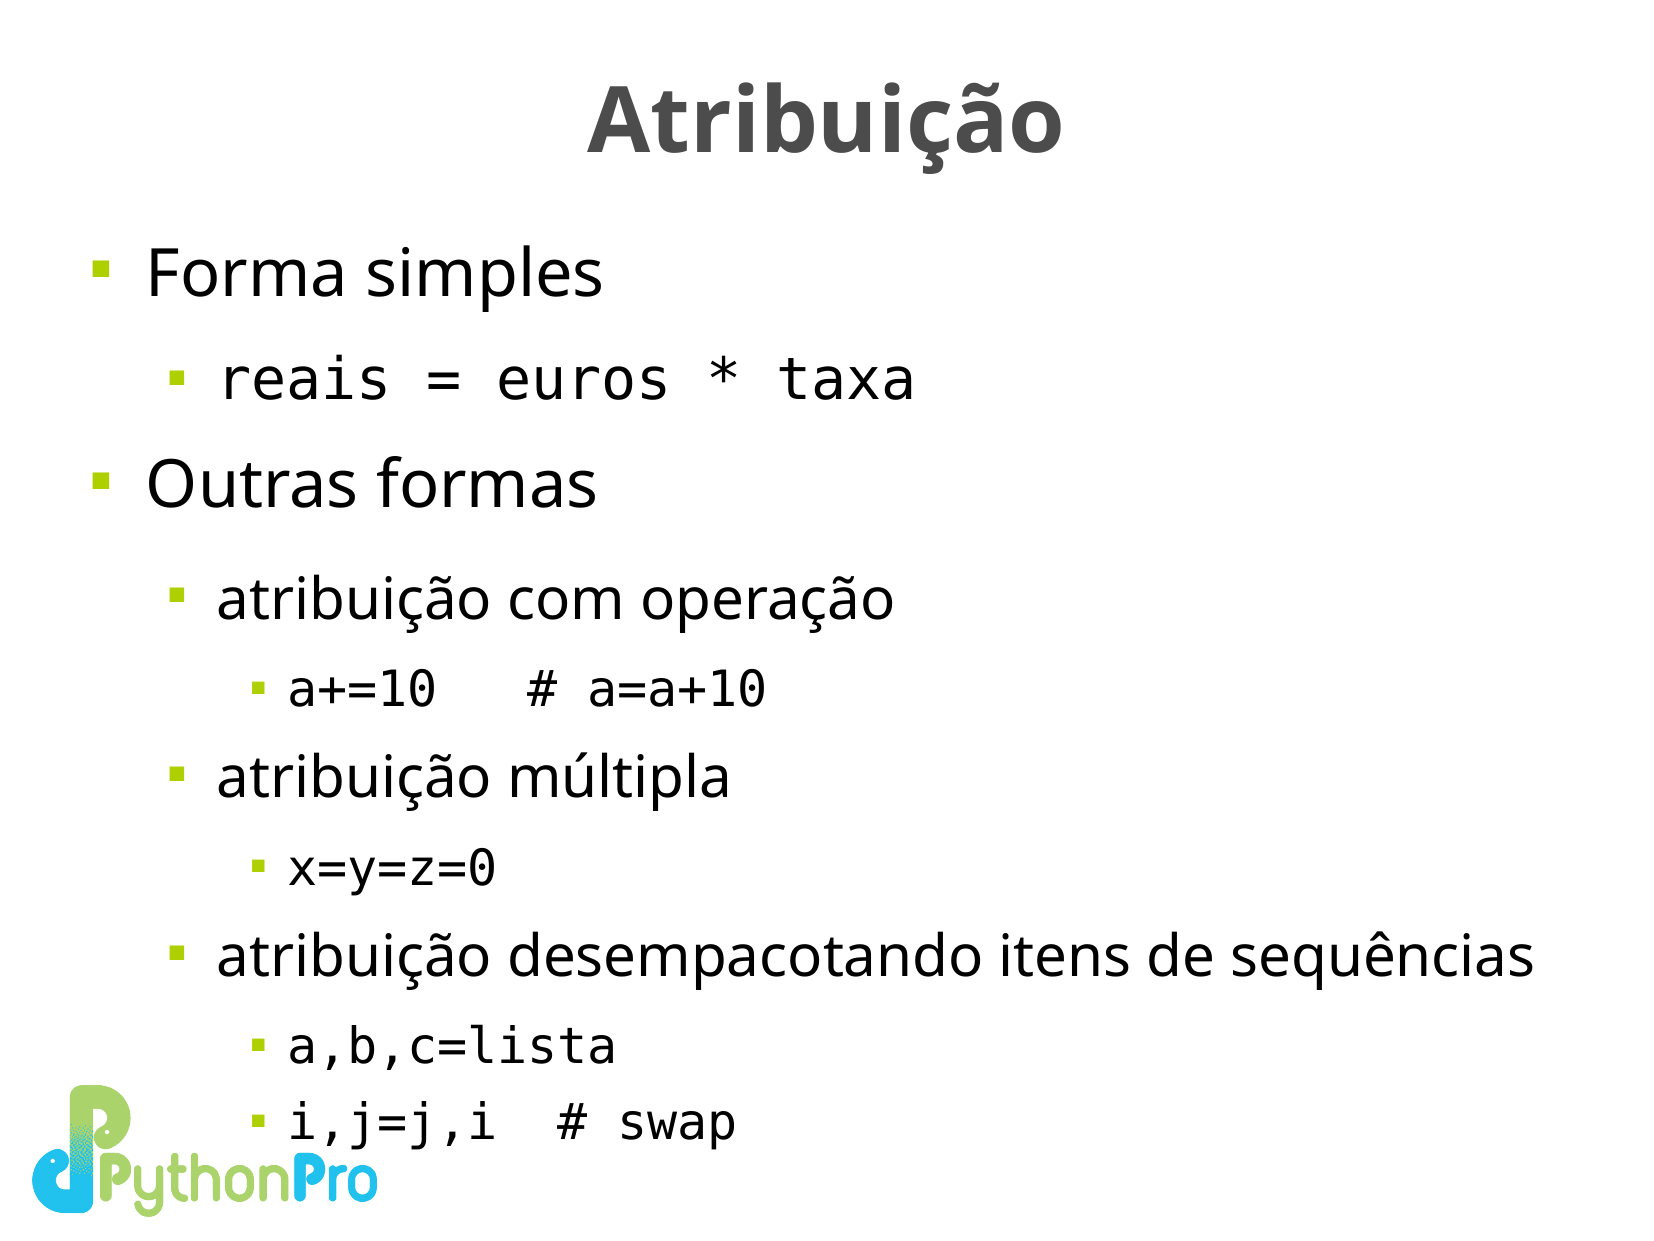

# Atribuição
Forma simples
reais = euros * taxa
Outras formas
atribuição com operação
a+=10 # a=a+10
atribuição múltipla
x=y=z=0
atribuição desempacotando itens de sequências
a,b,c=lista
i,j=j,i # swap